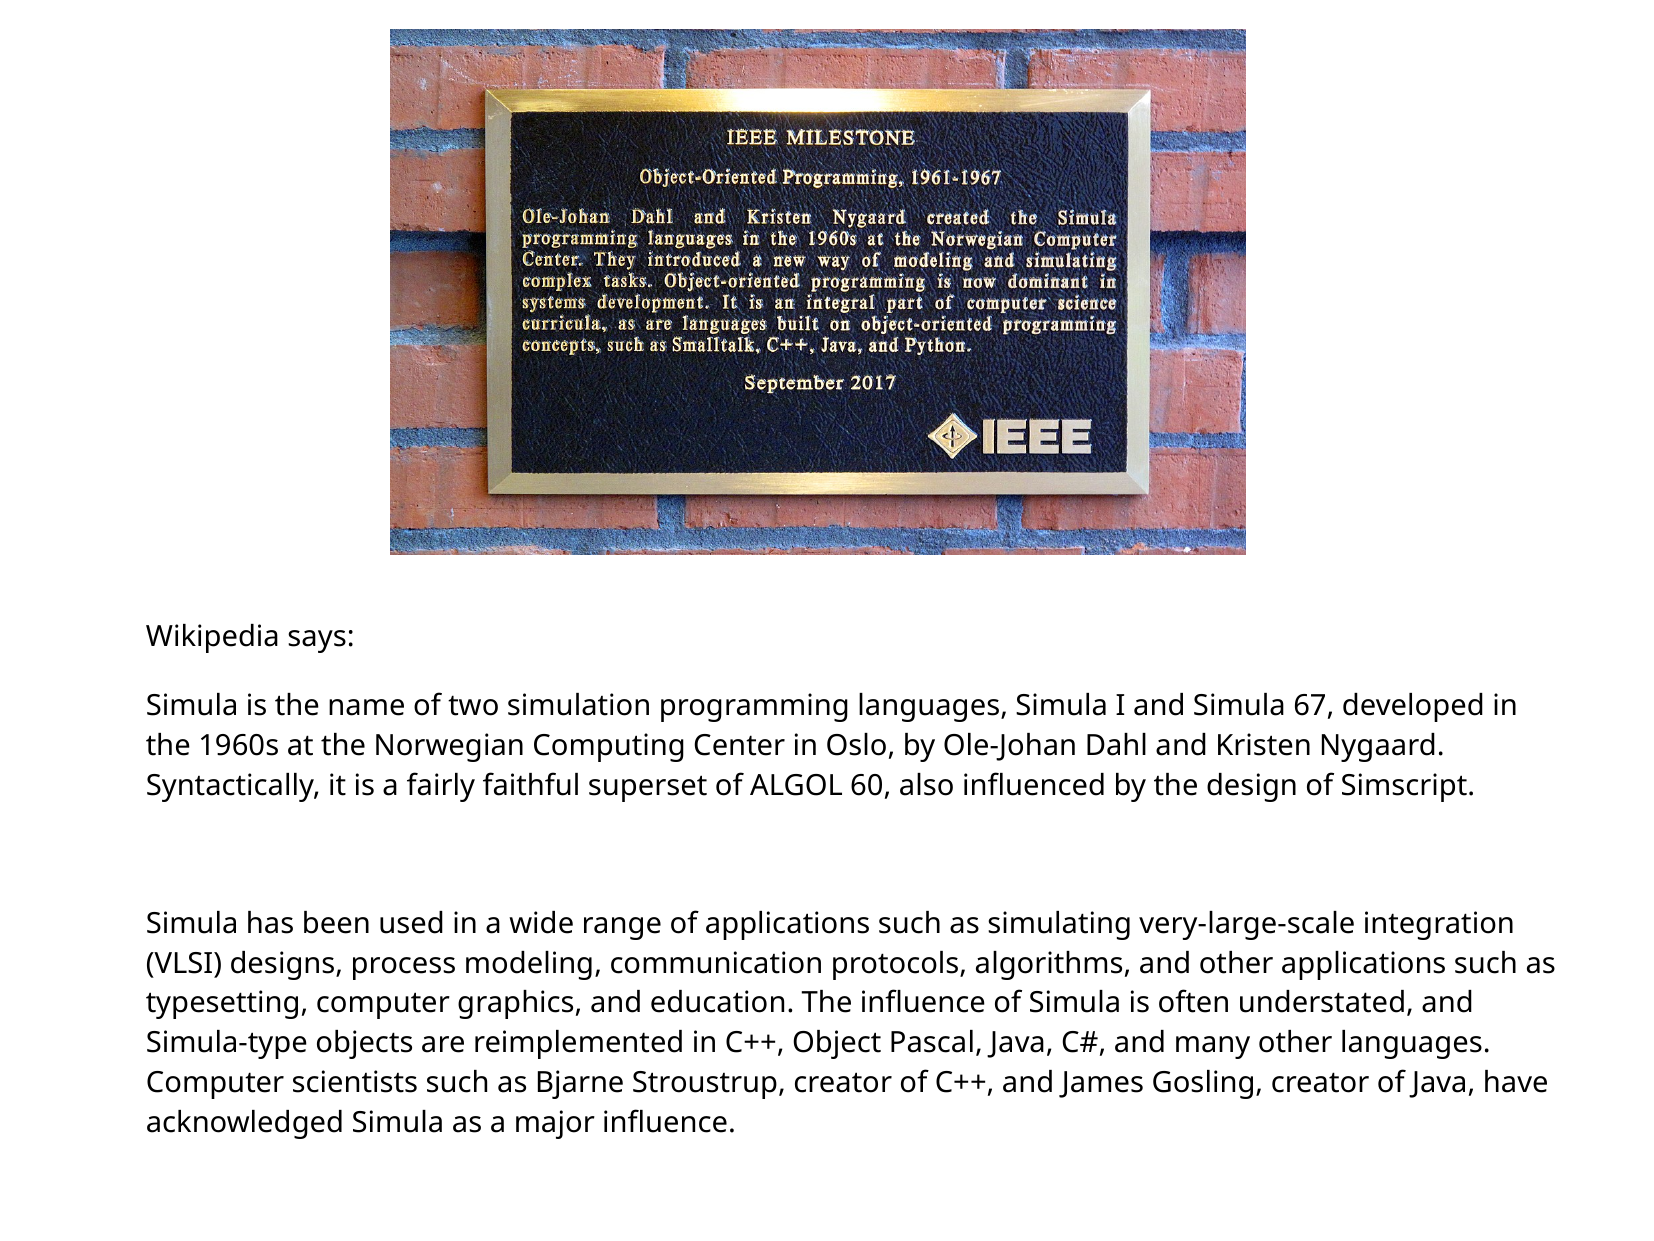

# Wikipedia says:
Simula is the name of two simulation programming languages, Simula I and Simula 67, developed in the 1960s at the Norwegian Computing Center in Oslo, by Ole-Johan Dahl and Kristen Nygaard. Syntactically, it is a fairly faithful superset of ALGOL 60, also influenced by the design of Simscript.
Simula has been used in a wide range of applications such as simulating very-large-scale integration (VLSI) designs, process modeling, communication protocols, algorithms, and other applications such as typesetting, computer graphics, and education. The influence of Simula is often understated, and Simula-type objects are reimplemented in C++, Object Pascal, Java, C#, and many other languages. Computer scientists such as Bjarne Stroustrup, creator of C++, and James Gosling, creator of Java, have acknowledged Simula as a major influence.